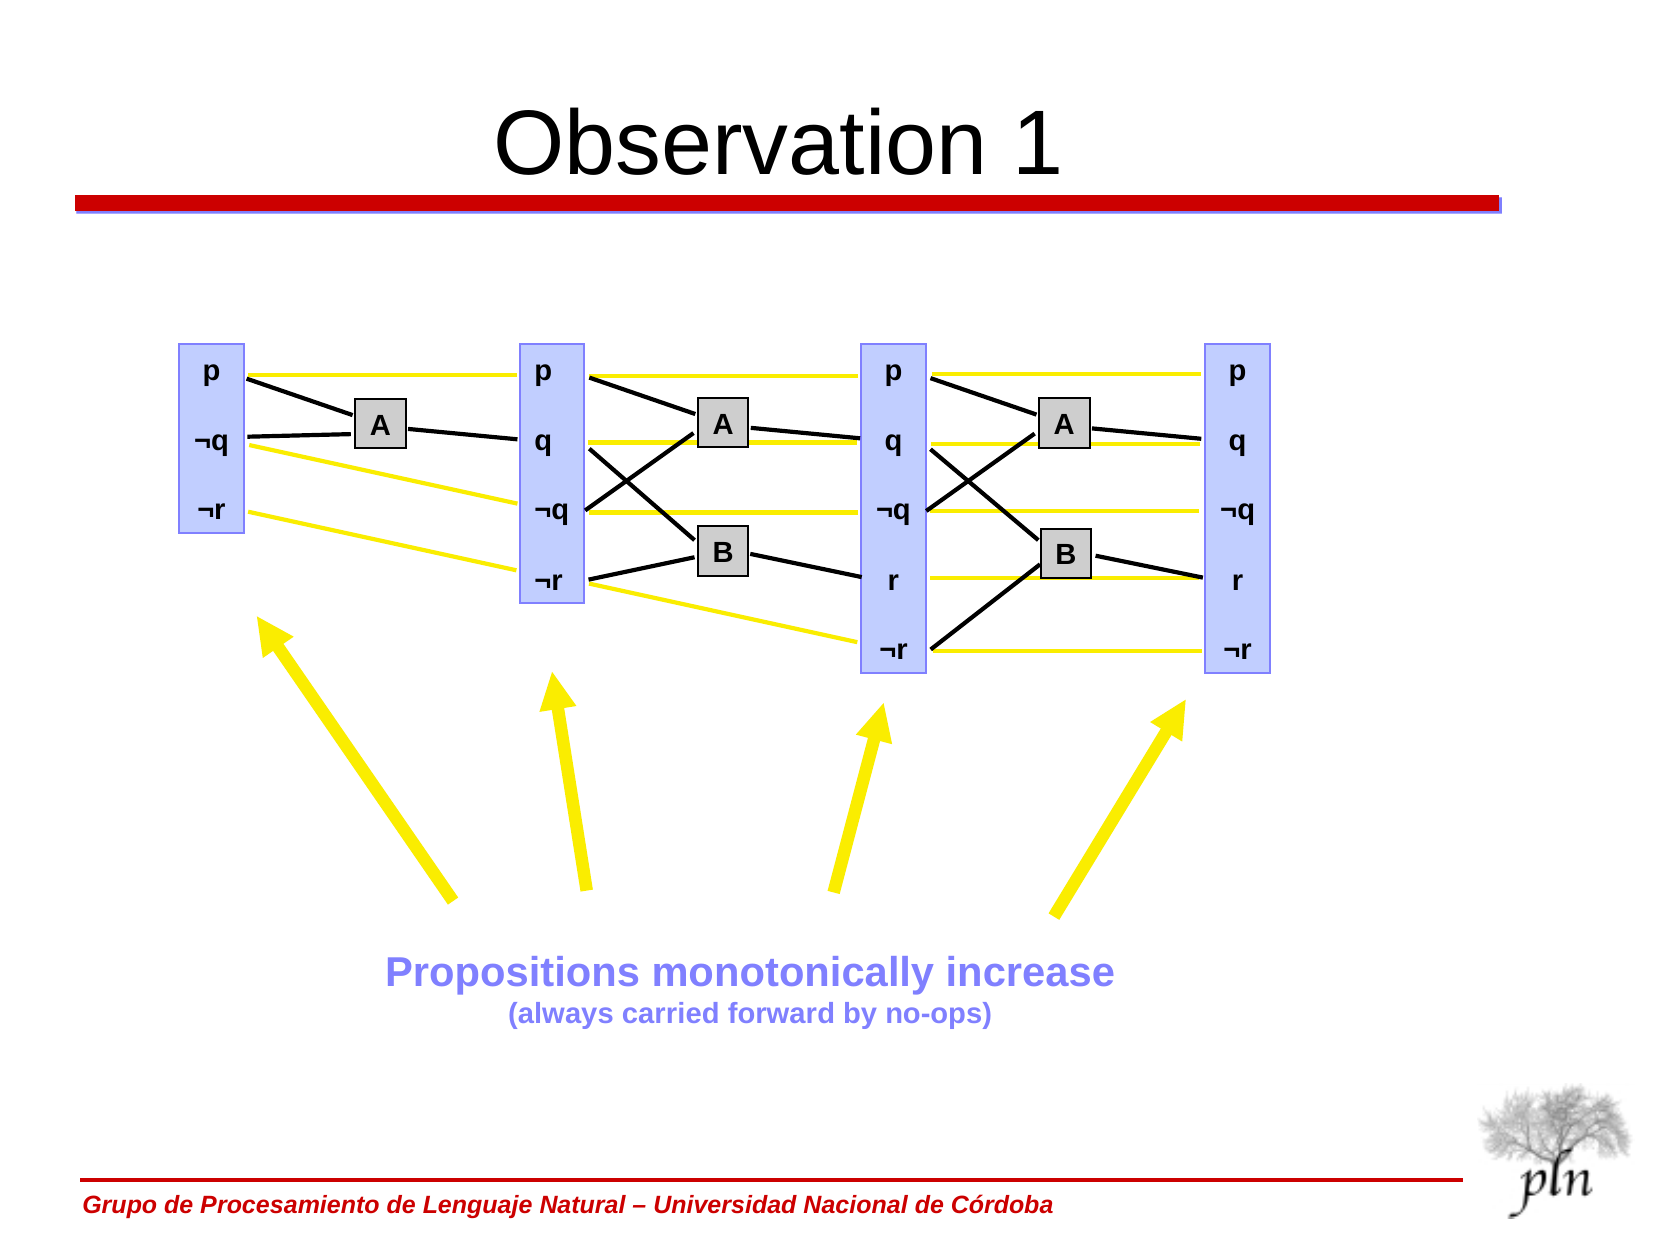

# Observation 1
p
¬q
¬r
p
q
¬q
¬r
p
q
¬q
r
¬r
p
q
¬q
r
¬r
A
A
A
B
B
Propositions monotonically increase
(always carried forward by no-ops)